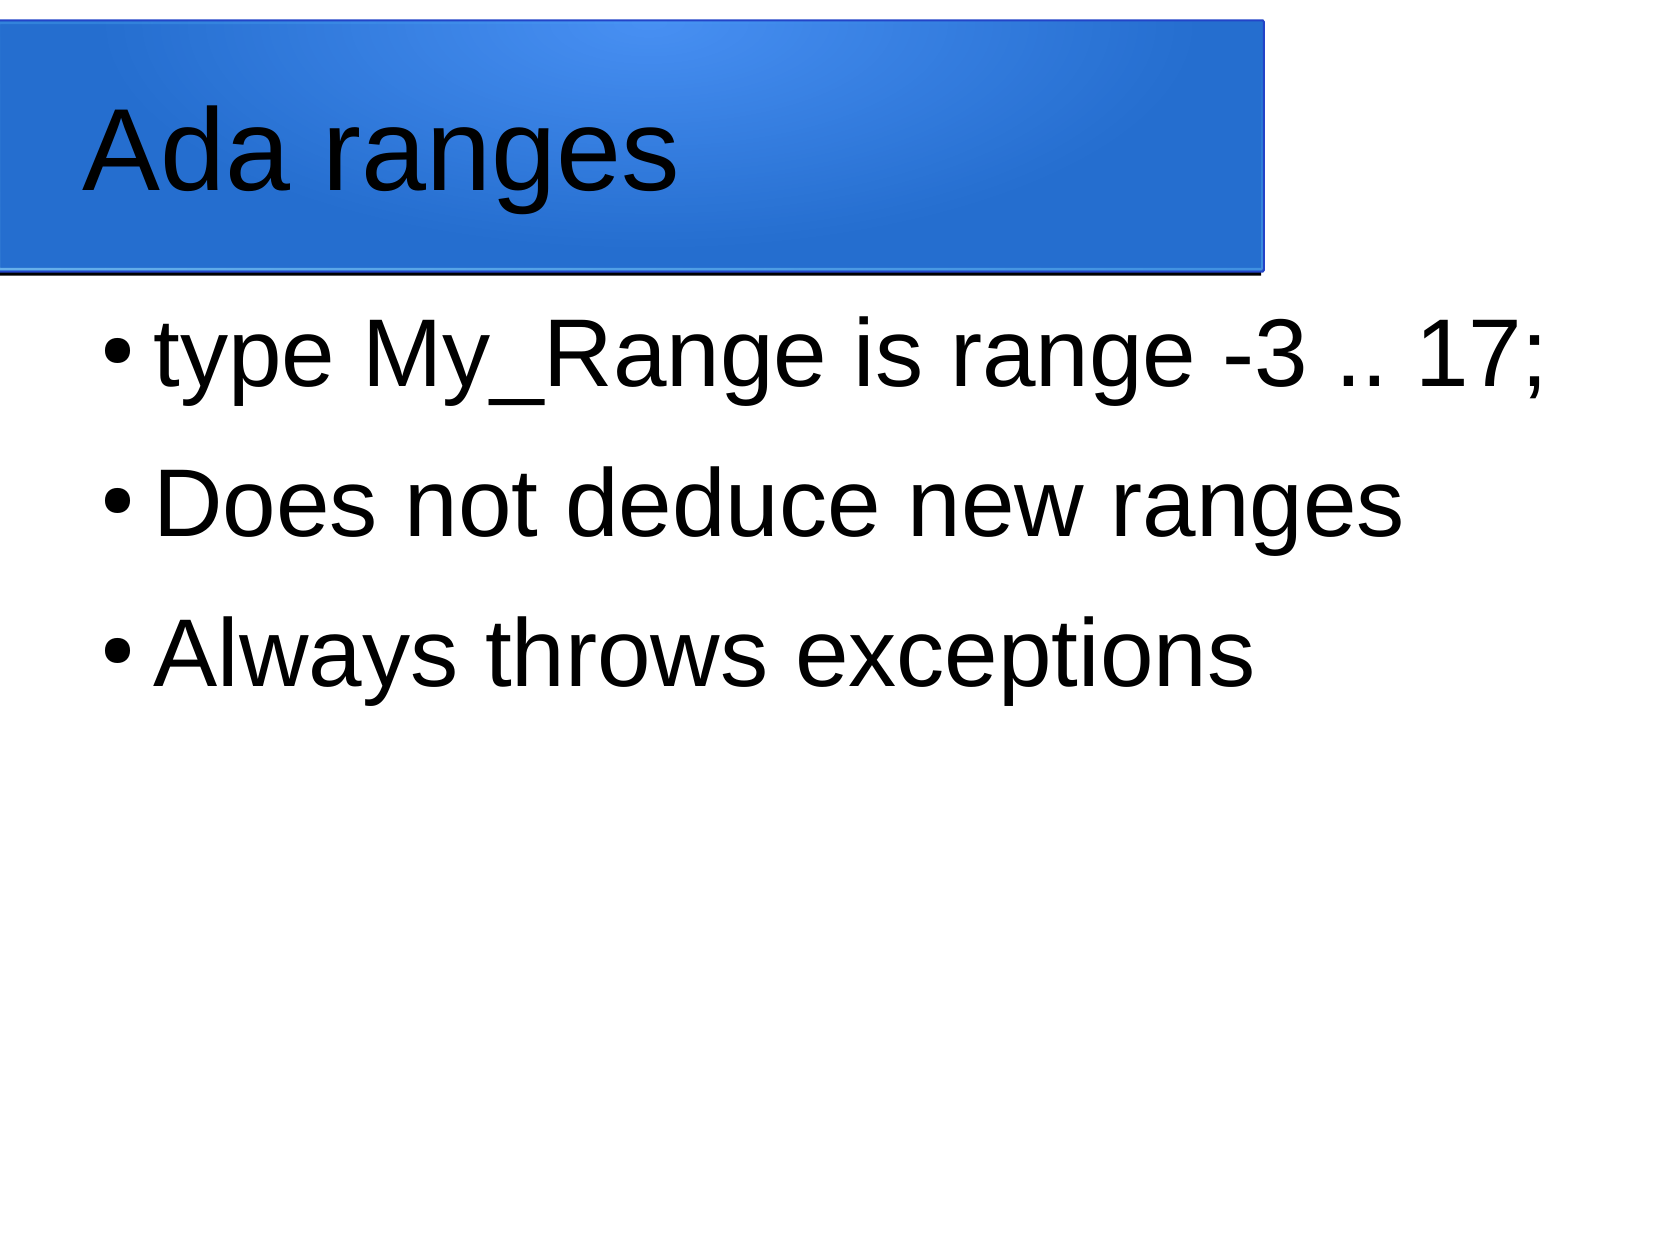

# Ada ranges
type My_Range is range -3 .. 17;
Does not deduce new ranges
Always throws exceptions